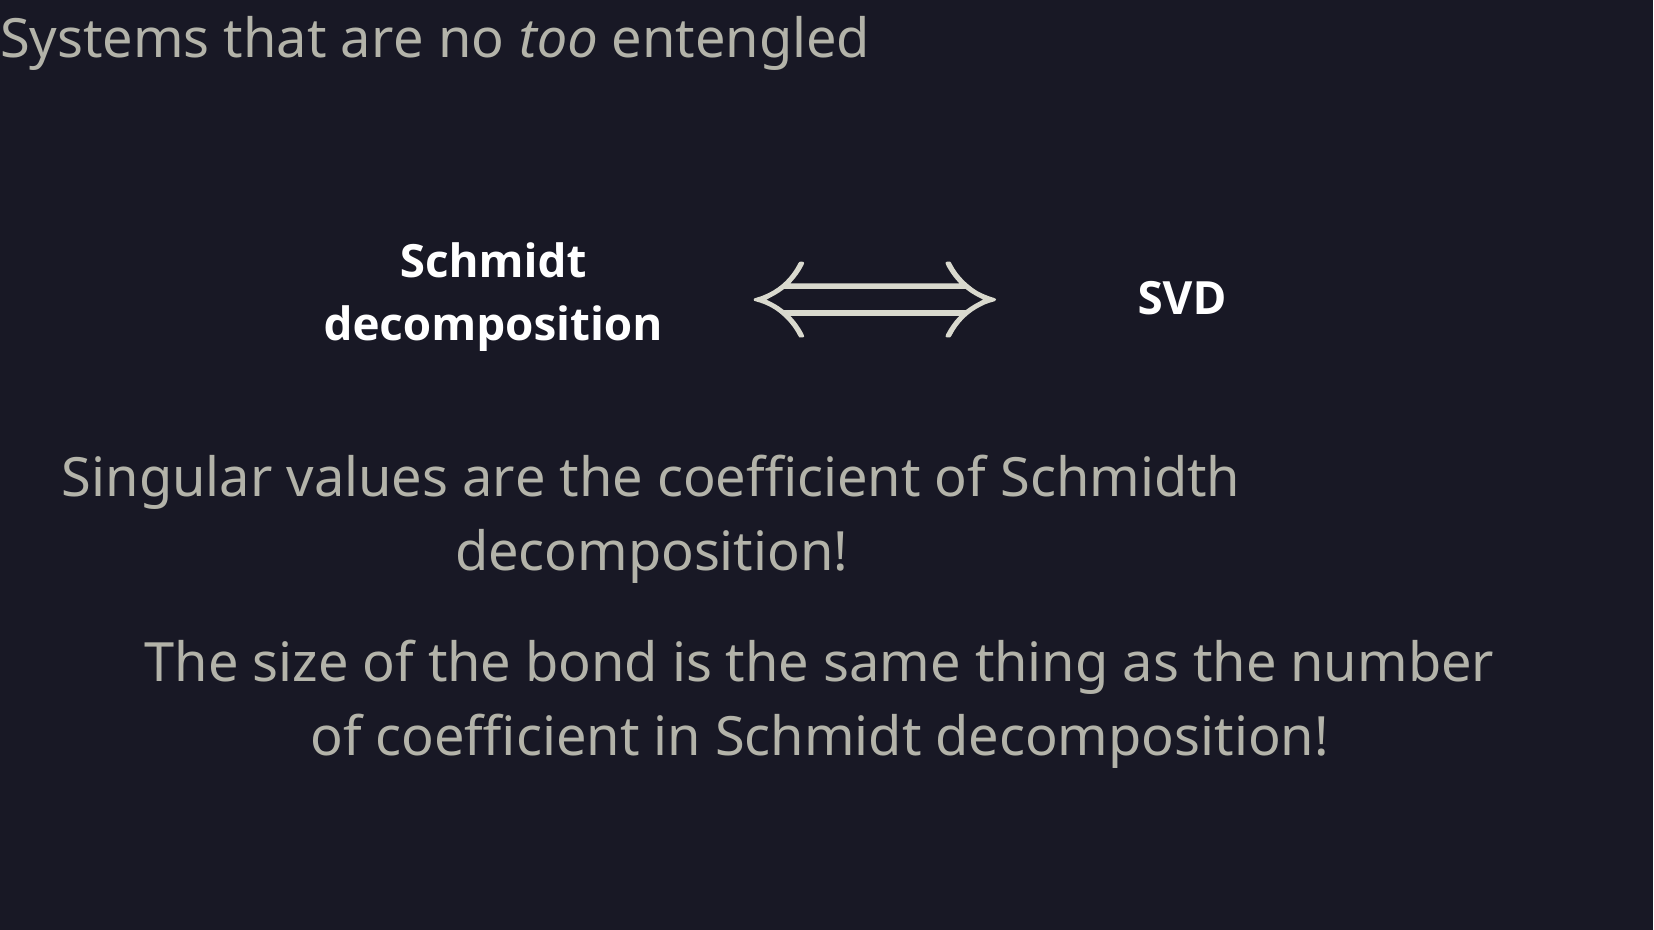

Systems that are no too entengled
Schmidt decomposition
SVD
Singular values are the coefficient of Schmidth decomposition!
The size of the bond is the same thing as the number of coefficient in Schmidt decomposition!